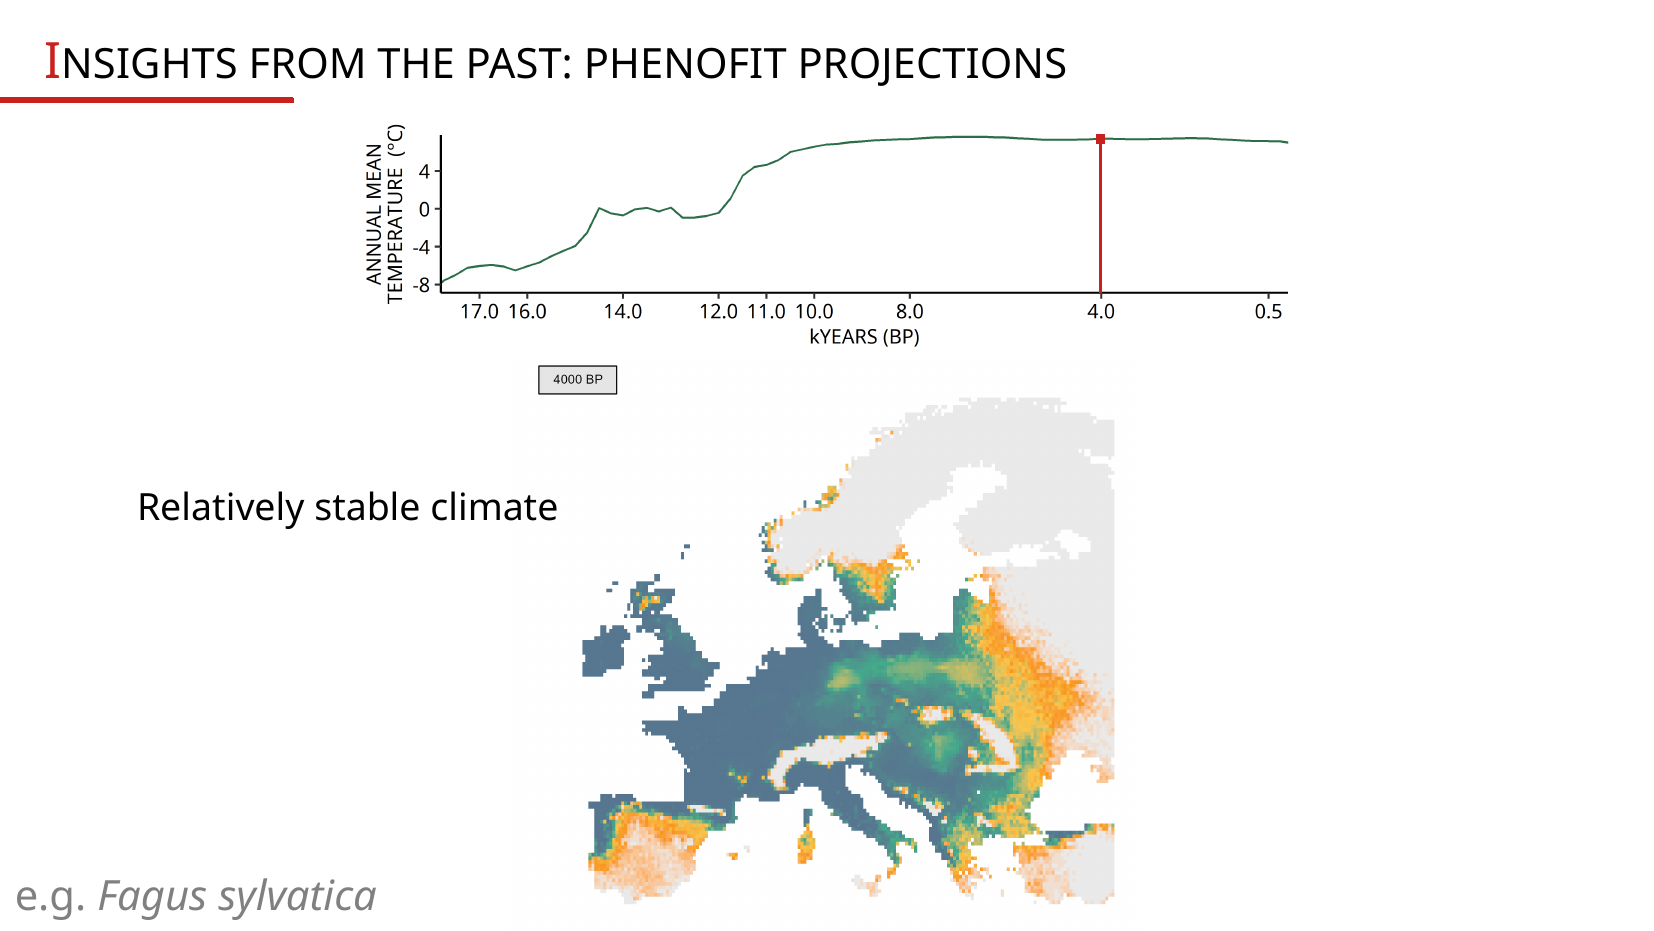

INSIGHTS FROM THE PAST: PHENOFIT PROJECTIONS
Relatively stable climate
e.g. Fagus sylvatica